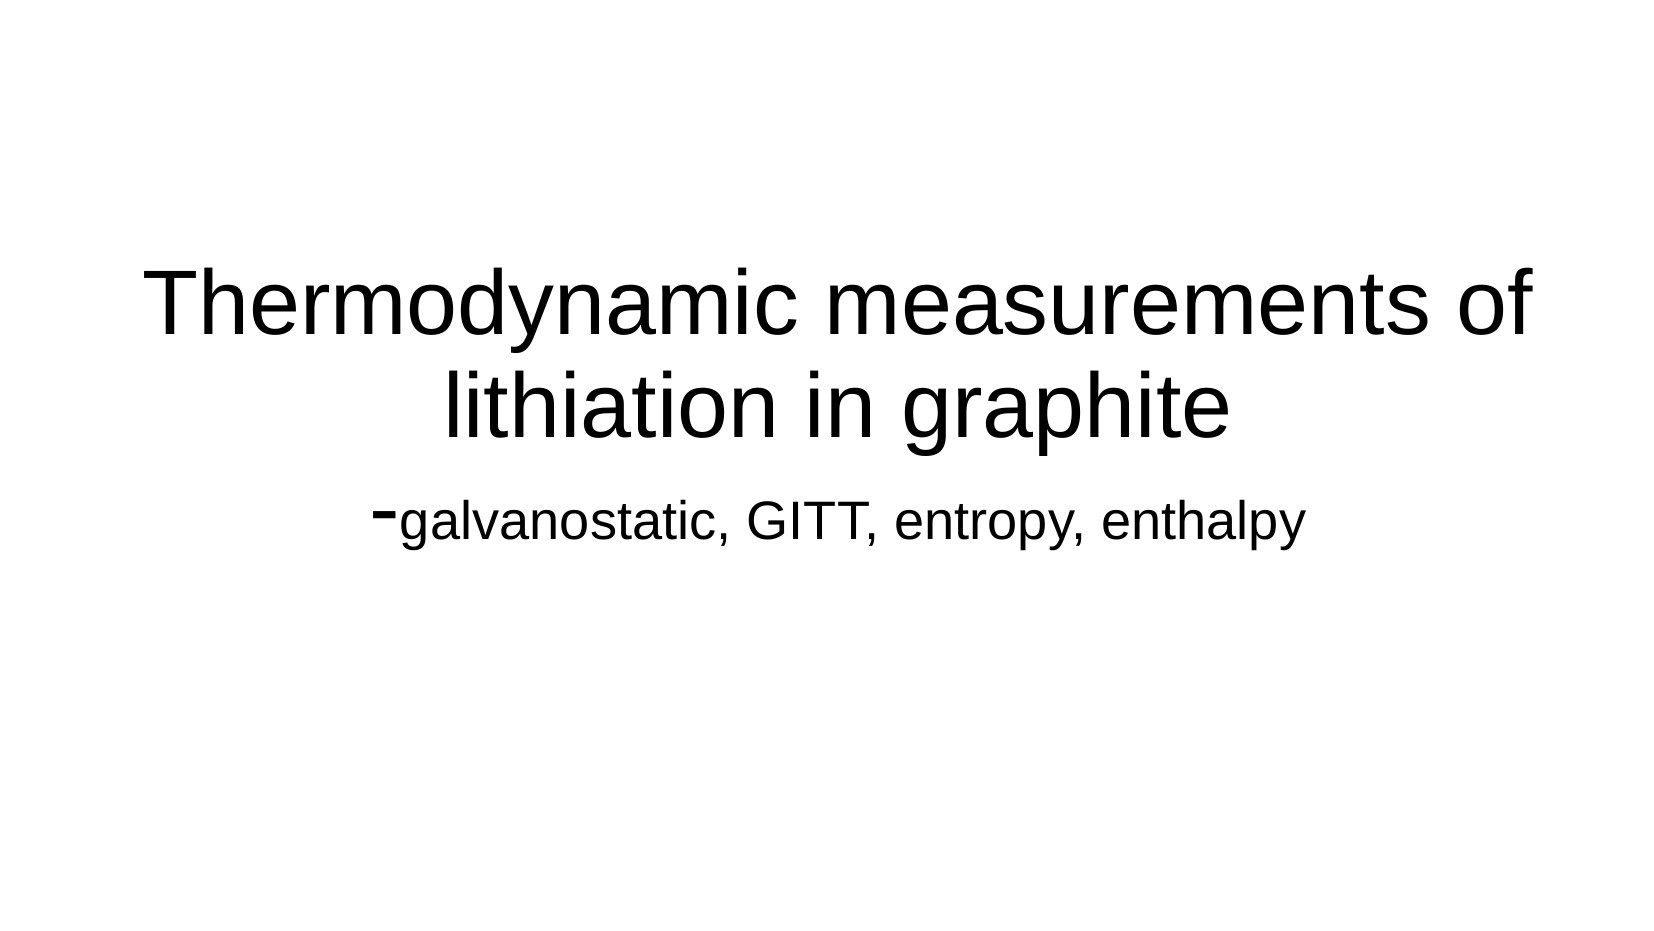

# Thermodynamic measurements of lithiation in graphite -galvanostatic, GITT, entropy, enthalpy